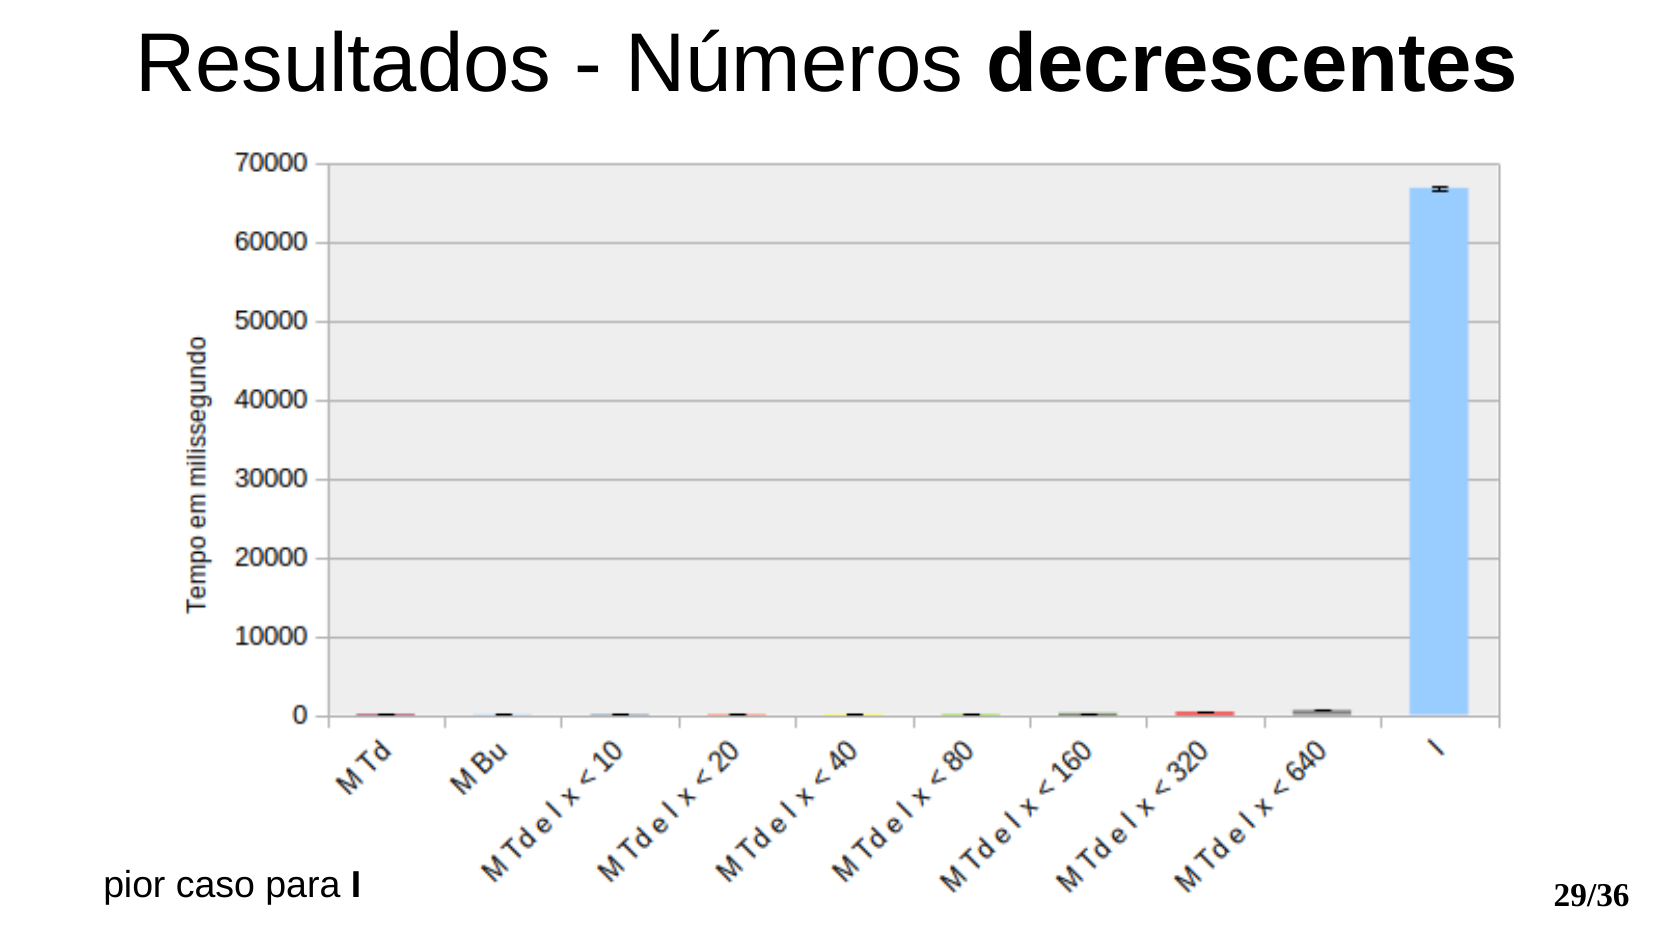

# Resultados - Números decrescentes
pior caso para I
29